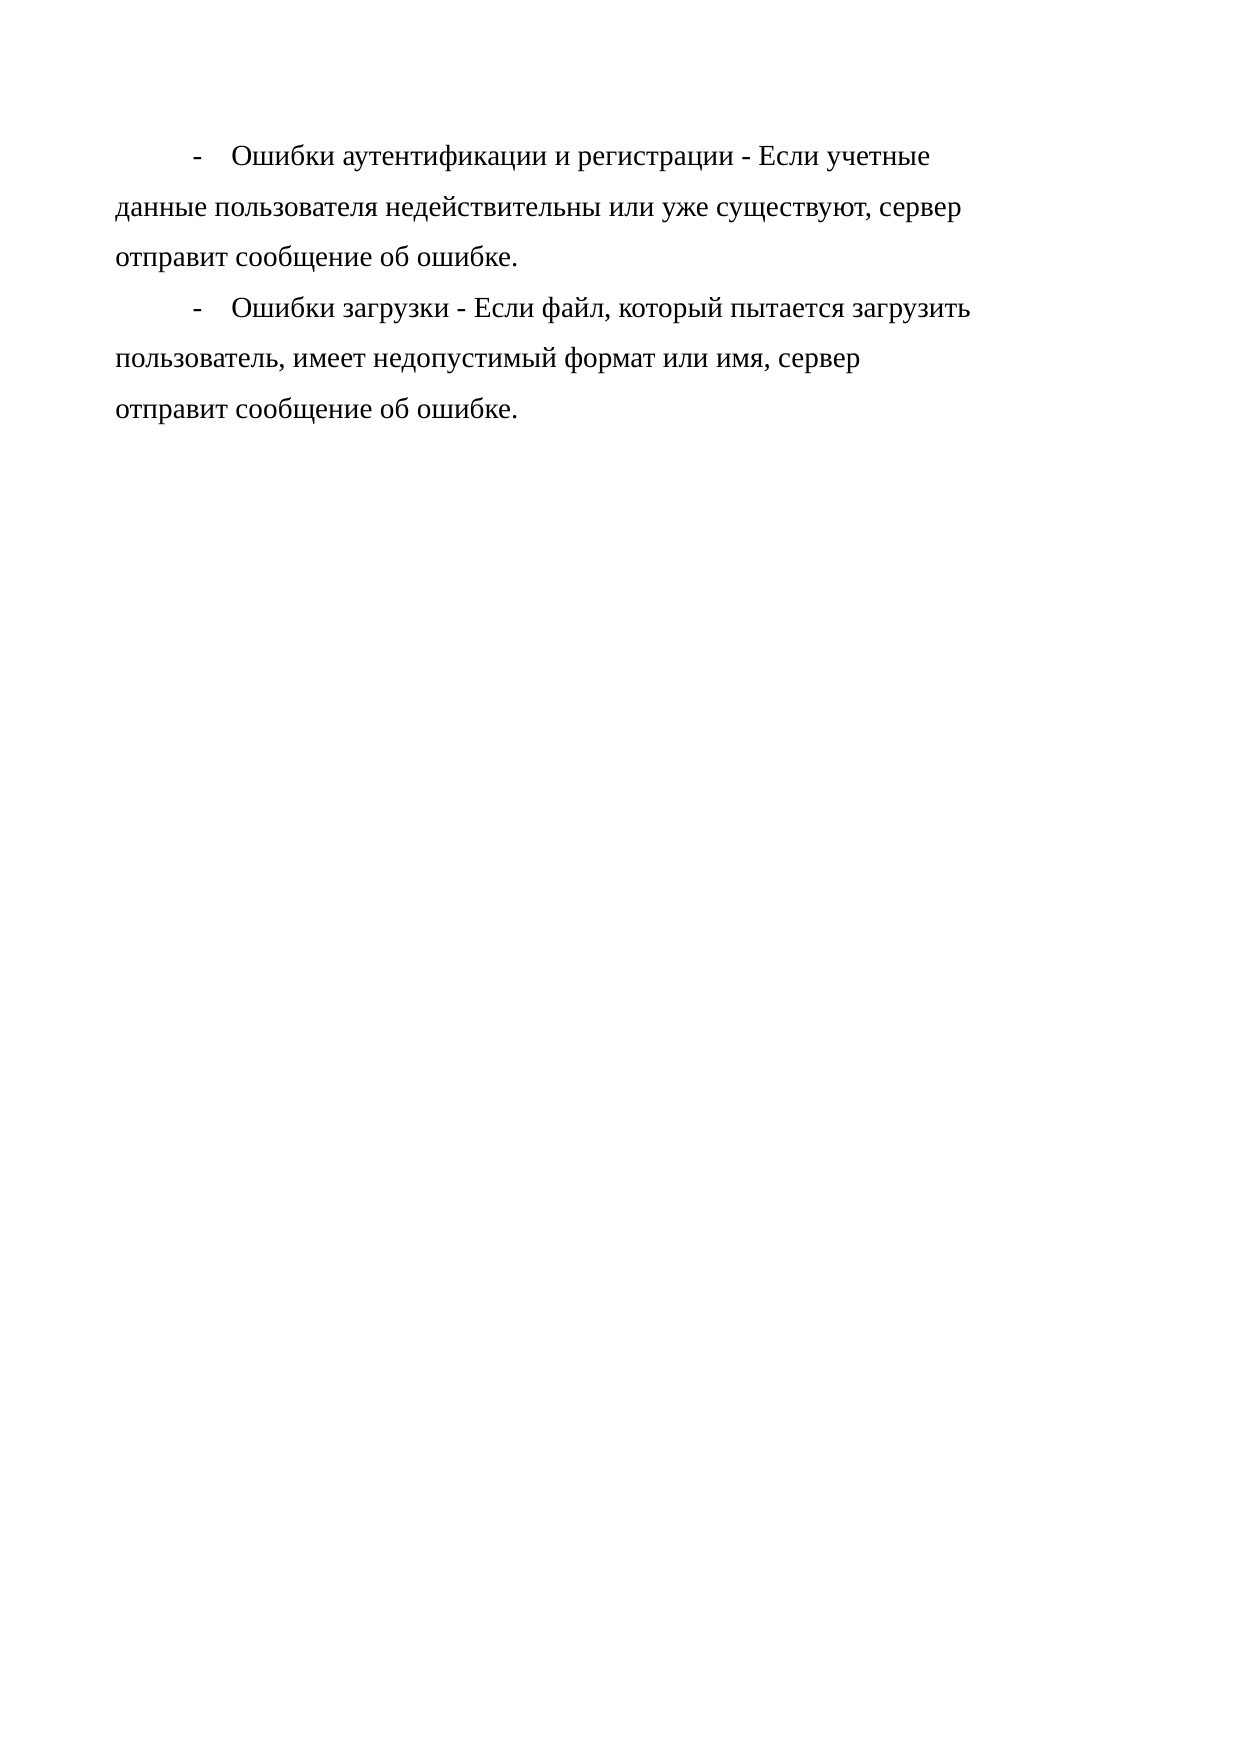

- Ошибки аутентификации и регистрации - Если учетные данные пользователя недействительны или уже существуют, сервер отправит сообщение об ошибке.
- Ошибки загрузки - Если файл, который пытается загрузить пользователь, имеет недопустимый формат или имя, сервер отправит сообщение об ошибке.